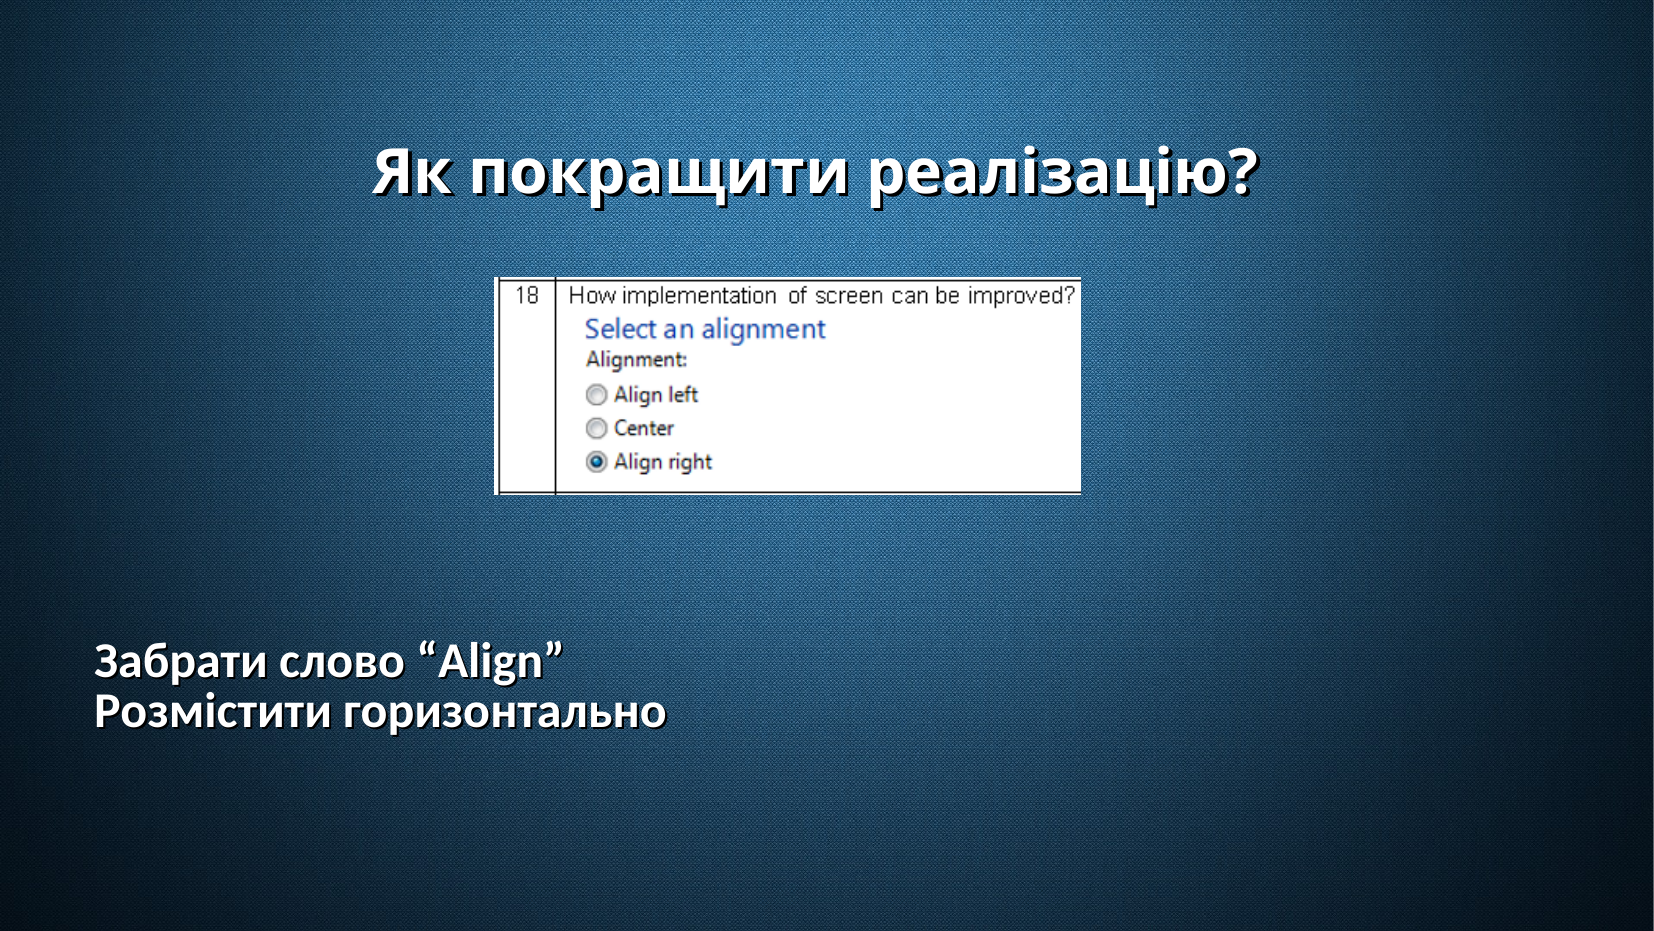

# Як покращити реалізацію?
Забрати слово “Align”
Розмістити горизонтально